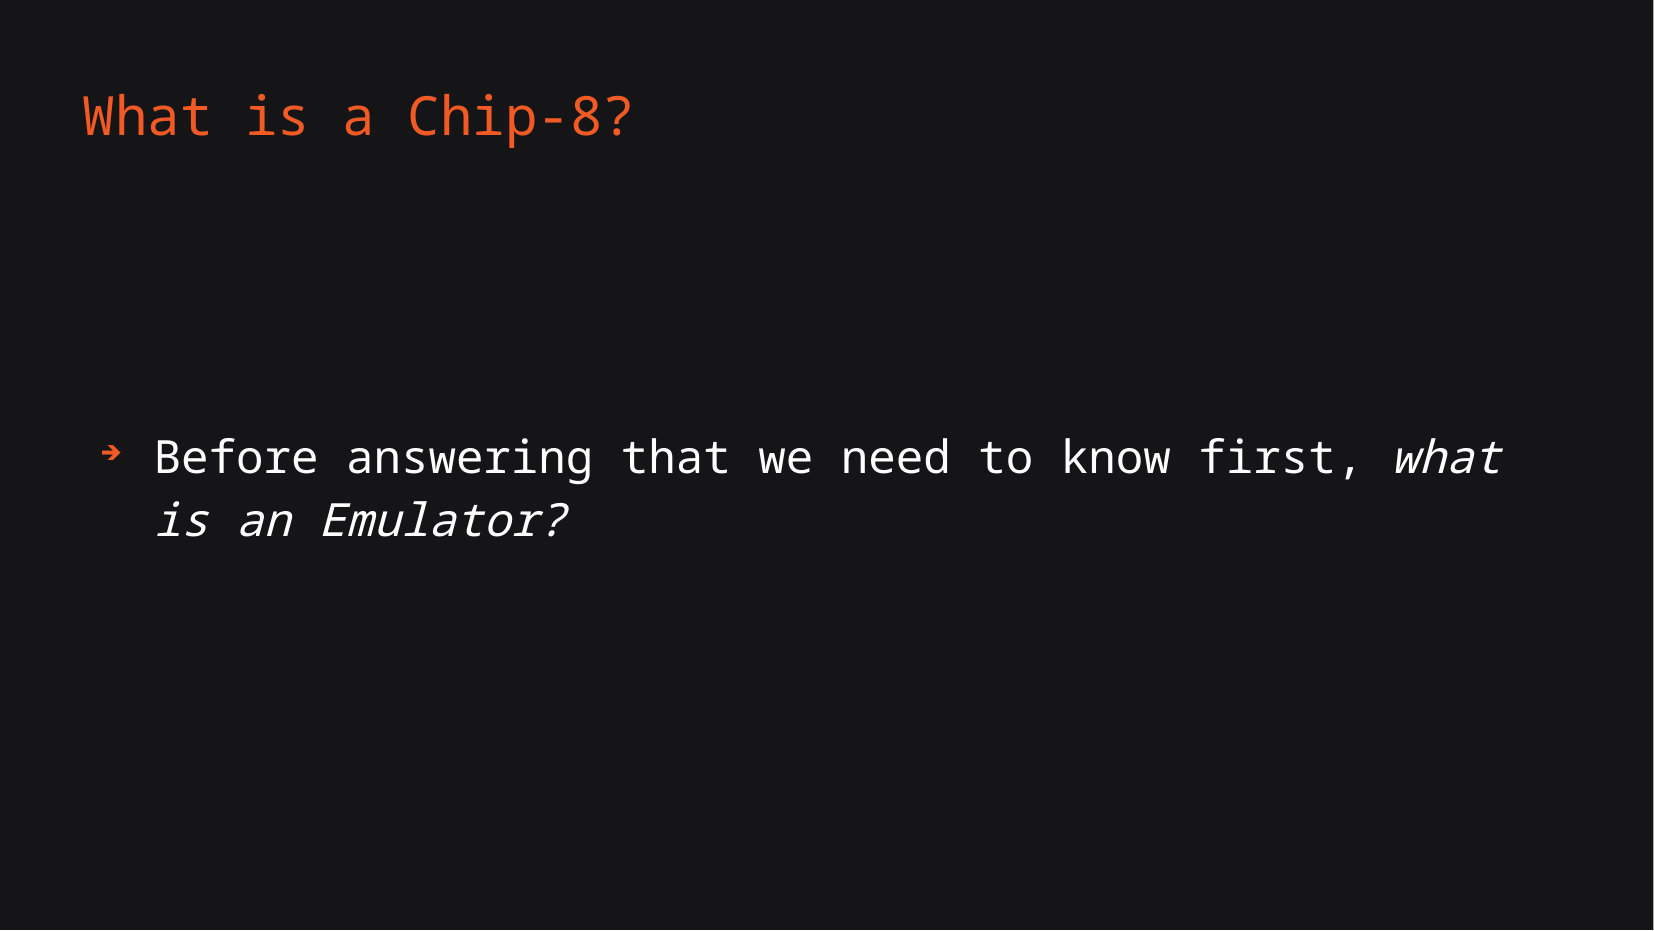

# What is a Chip-8?
Before answering that we need to know first, what is an Emulator?